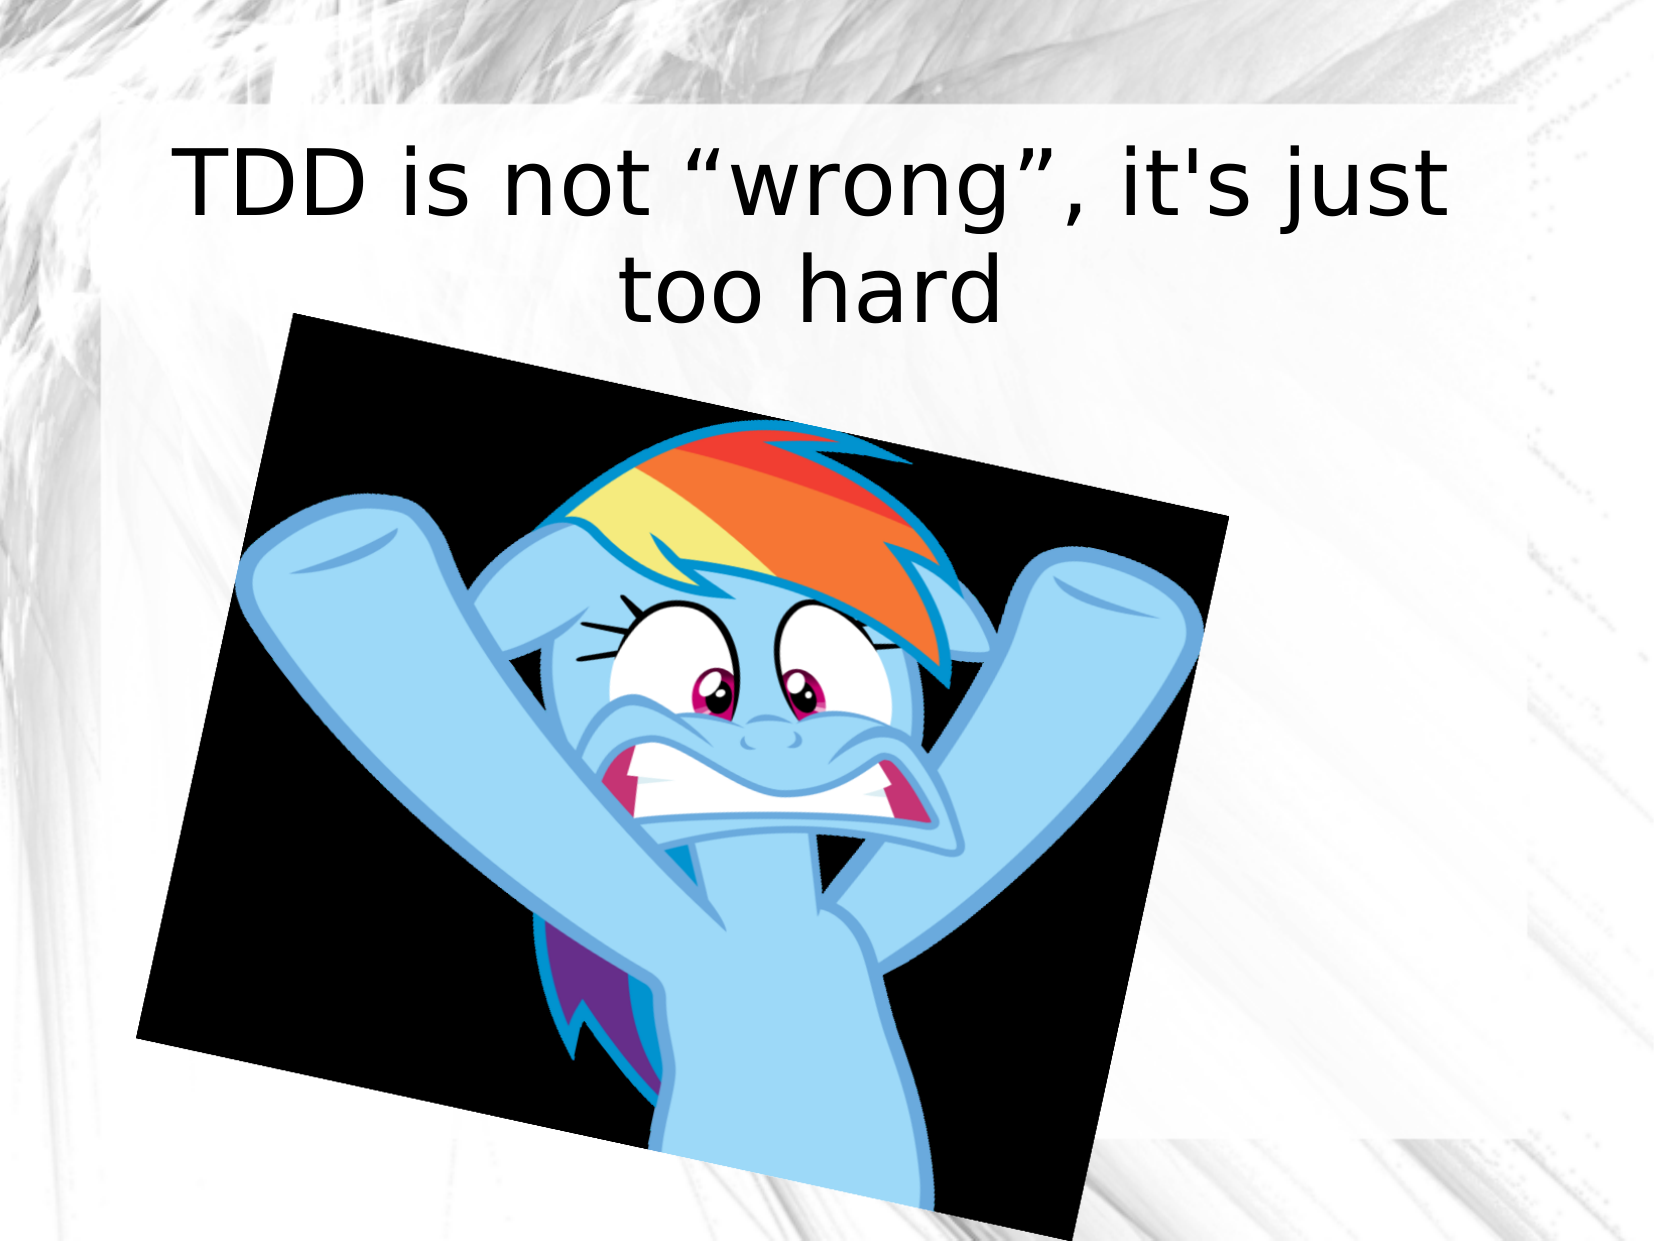

# TDD is not “wrong”, it's just too hard
@robashton